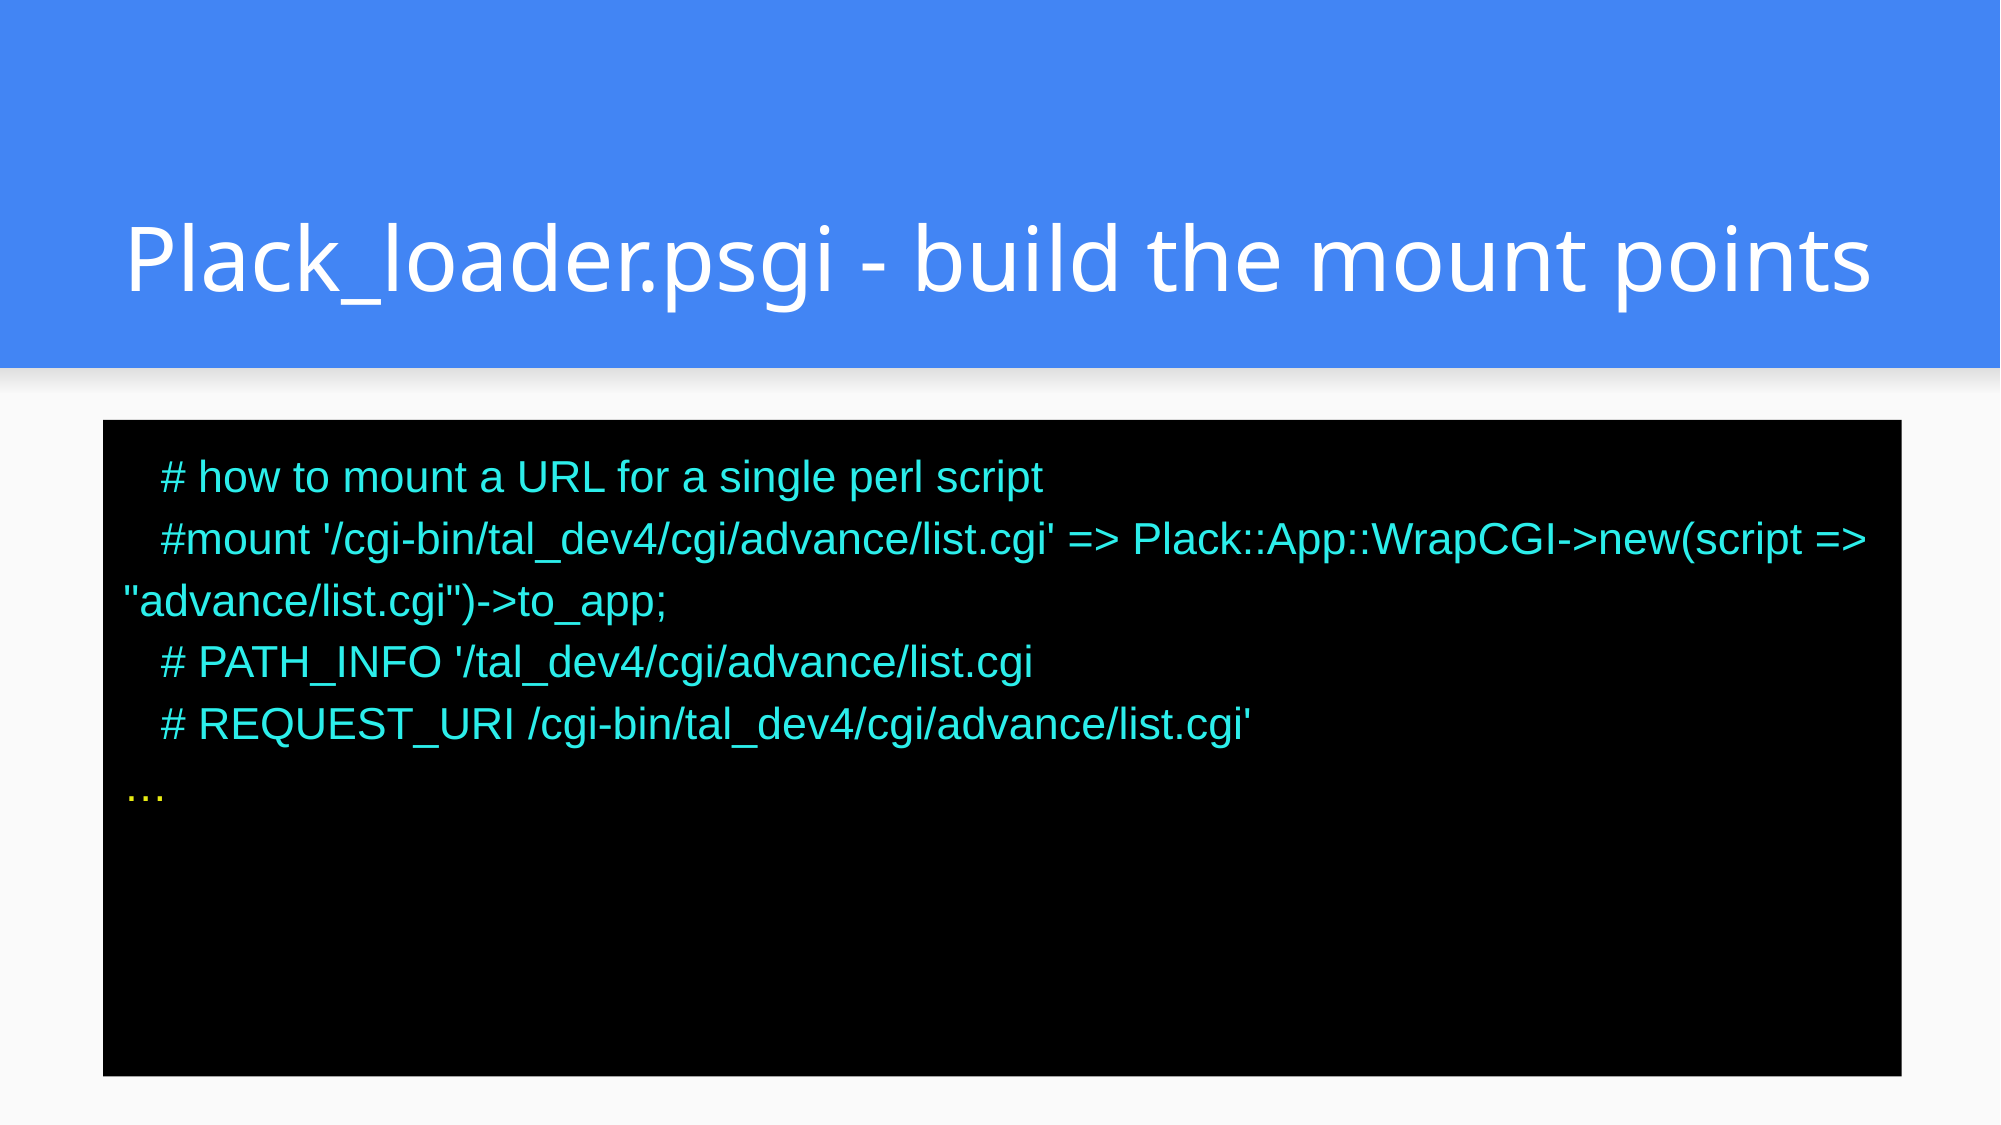

# Plack_loader.psgi - build the mount points
 # how to mount a URL for a single perl script
 #mount '/cgi-bin/tal_dev4/cgi/advance/list.cgi' => Plack::App::WrapCGI->new(script => "advance/list.cgi")->to_app;
 # PATH_INFO '/tal_dev4/cgi/advance/list.cgi
 # REQUEST_URI /cgi-bin/tal_dev4/cgi/advance/list.cgi'
…